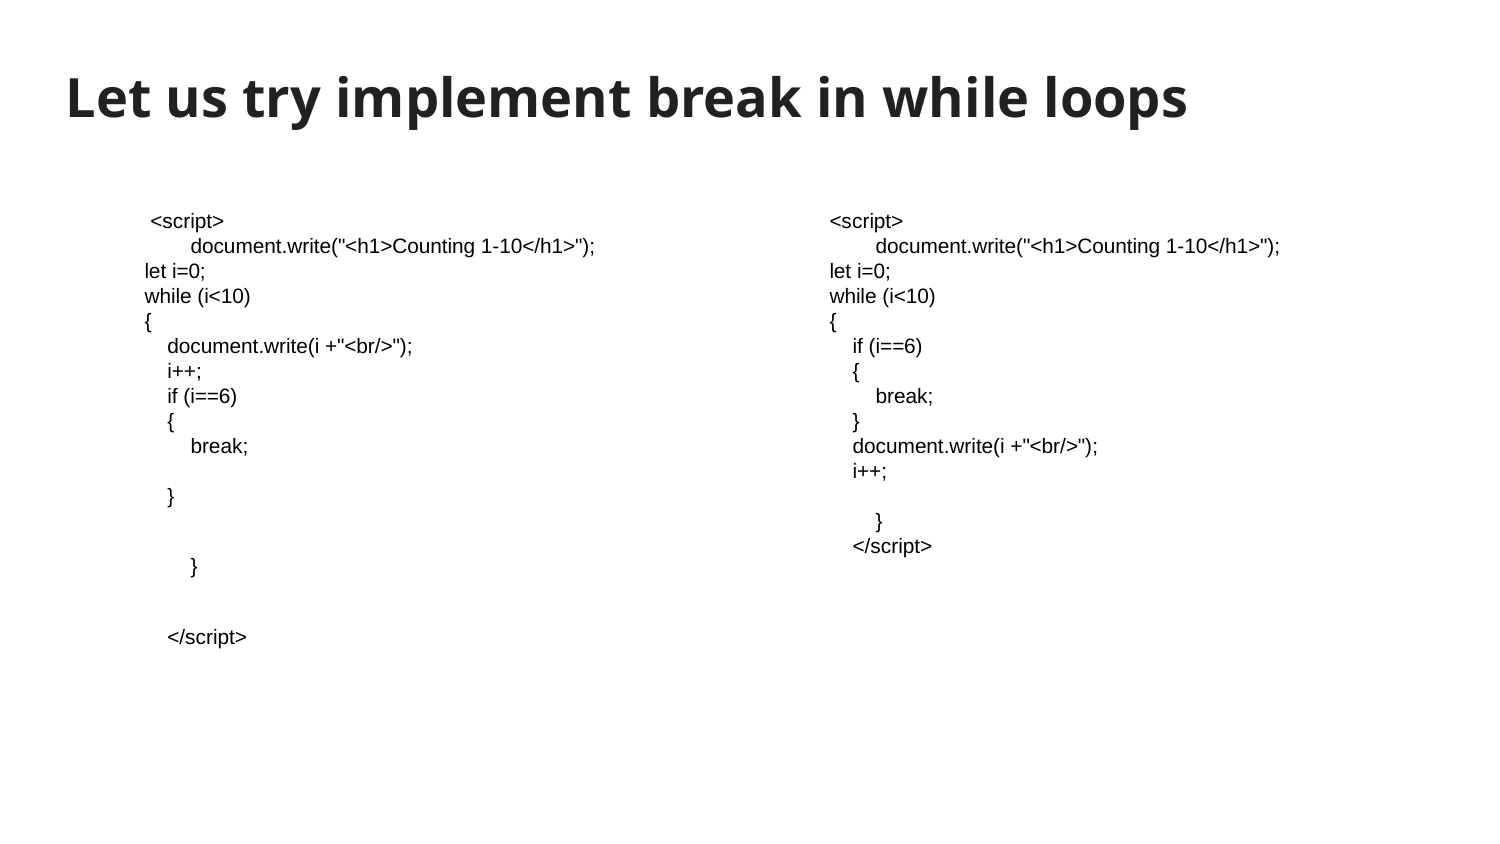

Let us try implement break in while loops
 <script>
 document.write("<h1>Counting 1-10</h1>");
let i=0;
while (i<10)
{
 document.write(i +"<br/>");
 i++;
 if (i==6)
 {
 break;
 }
 }
 </script>
<script>
 document.write("<h1>Counting 1-10</h1>");
let i=0;
while (i<10)
{
 if (i==6)
 {
 break;
 }
 document.write(i +"<br/>");
 i++;
 }
 </script>